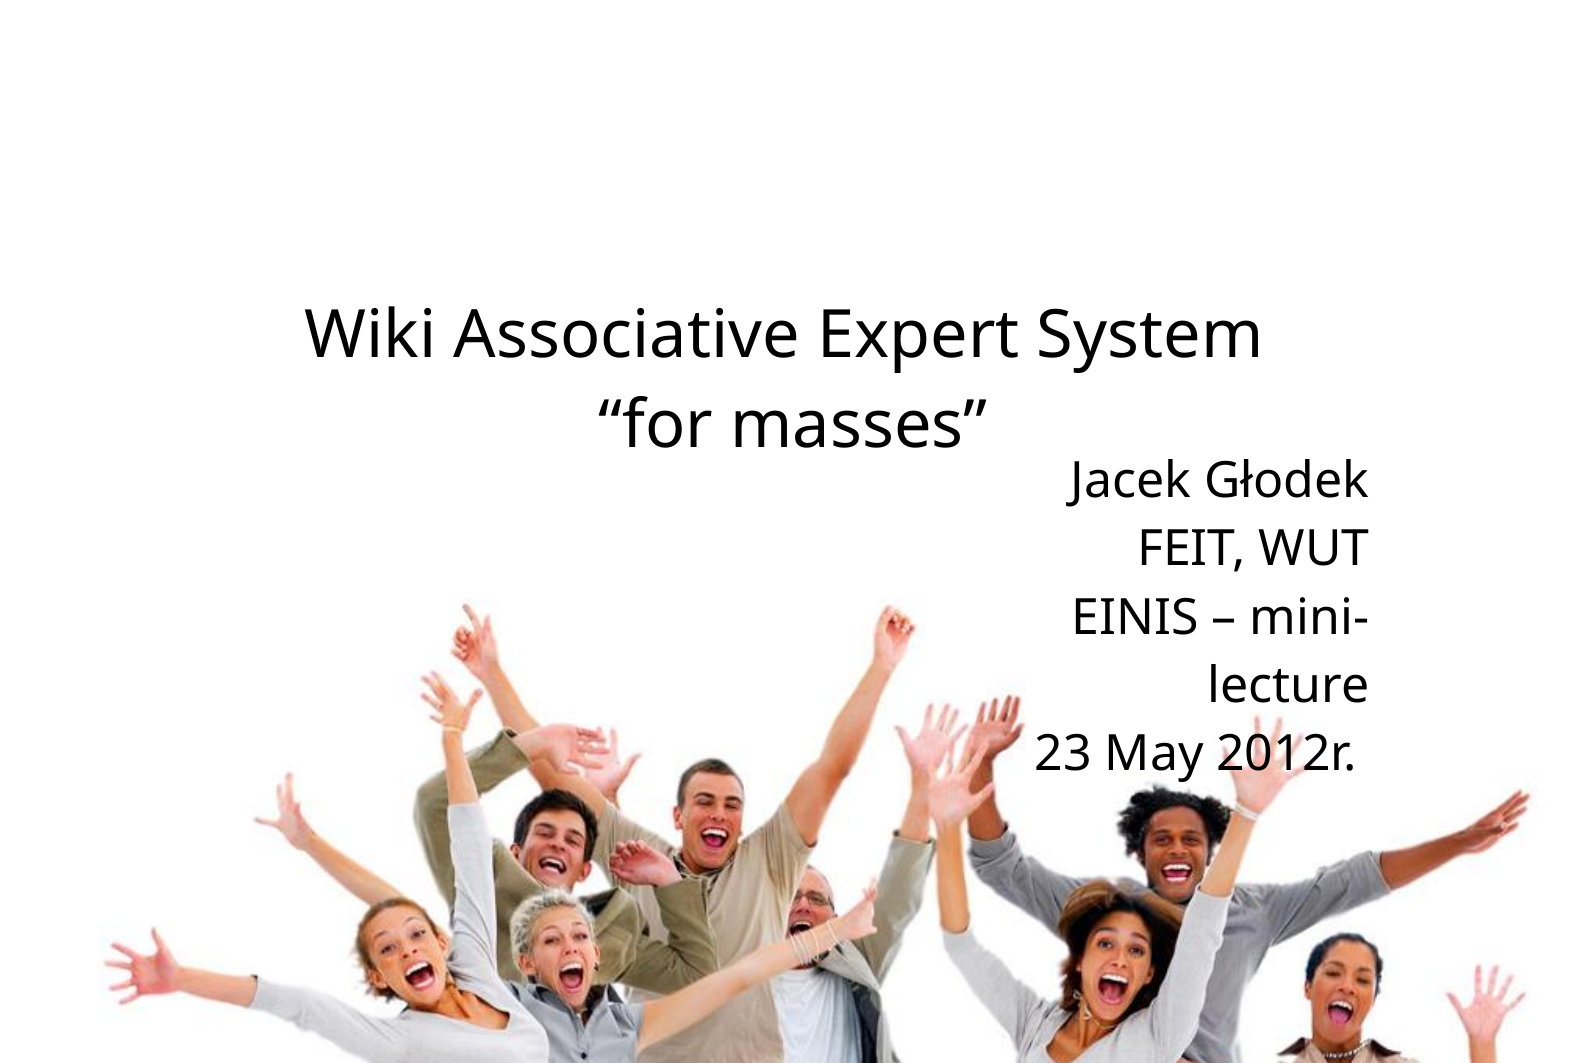

Wiki Associative Expert System
“for masses”
Jacek Głodek
FEIT, WUT
EINIS – mini-lecture
23 May 2012r.